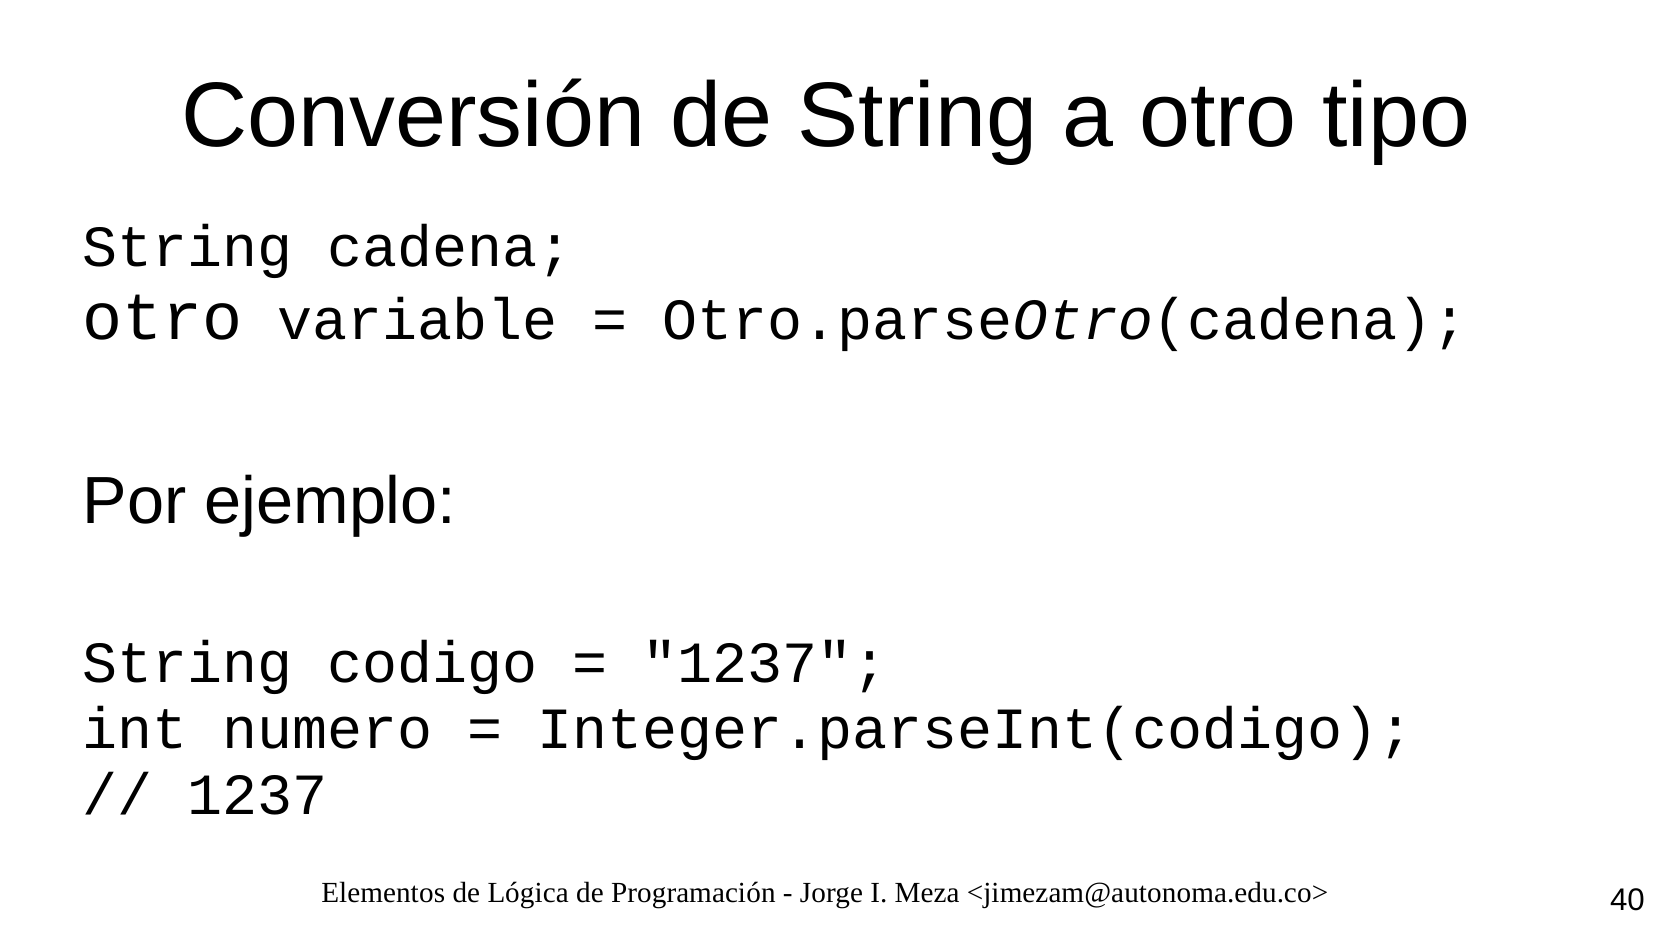

# Conversión de String a otro tipo
String cadena;
otro variable = Otro.parseOtro(cadena);
Por ejemplo:
String codigo = "1237";
int numero = Integer.parseInt(codigo);
// 1237
Elementos de Lógica de Programación - Jorge I. Meza <jimezam@autonoma.edu.co>